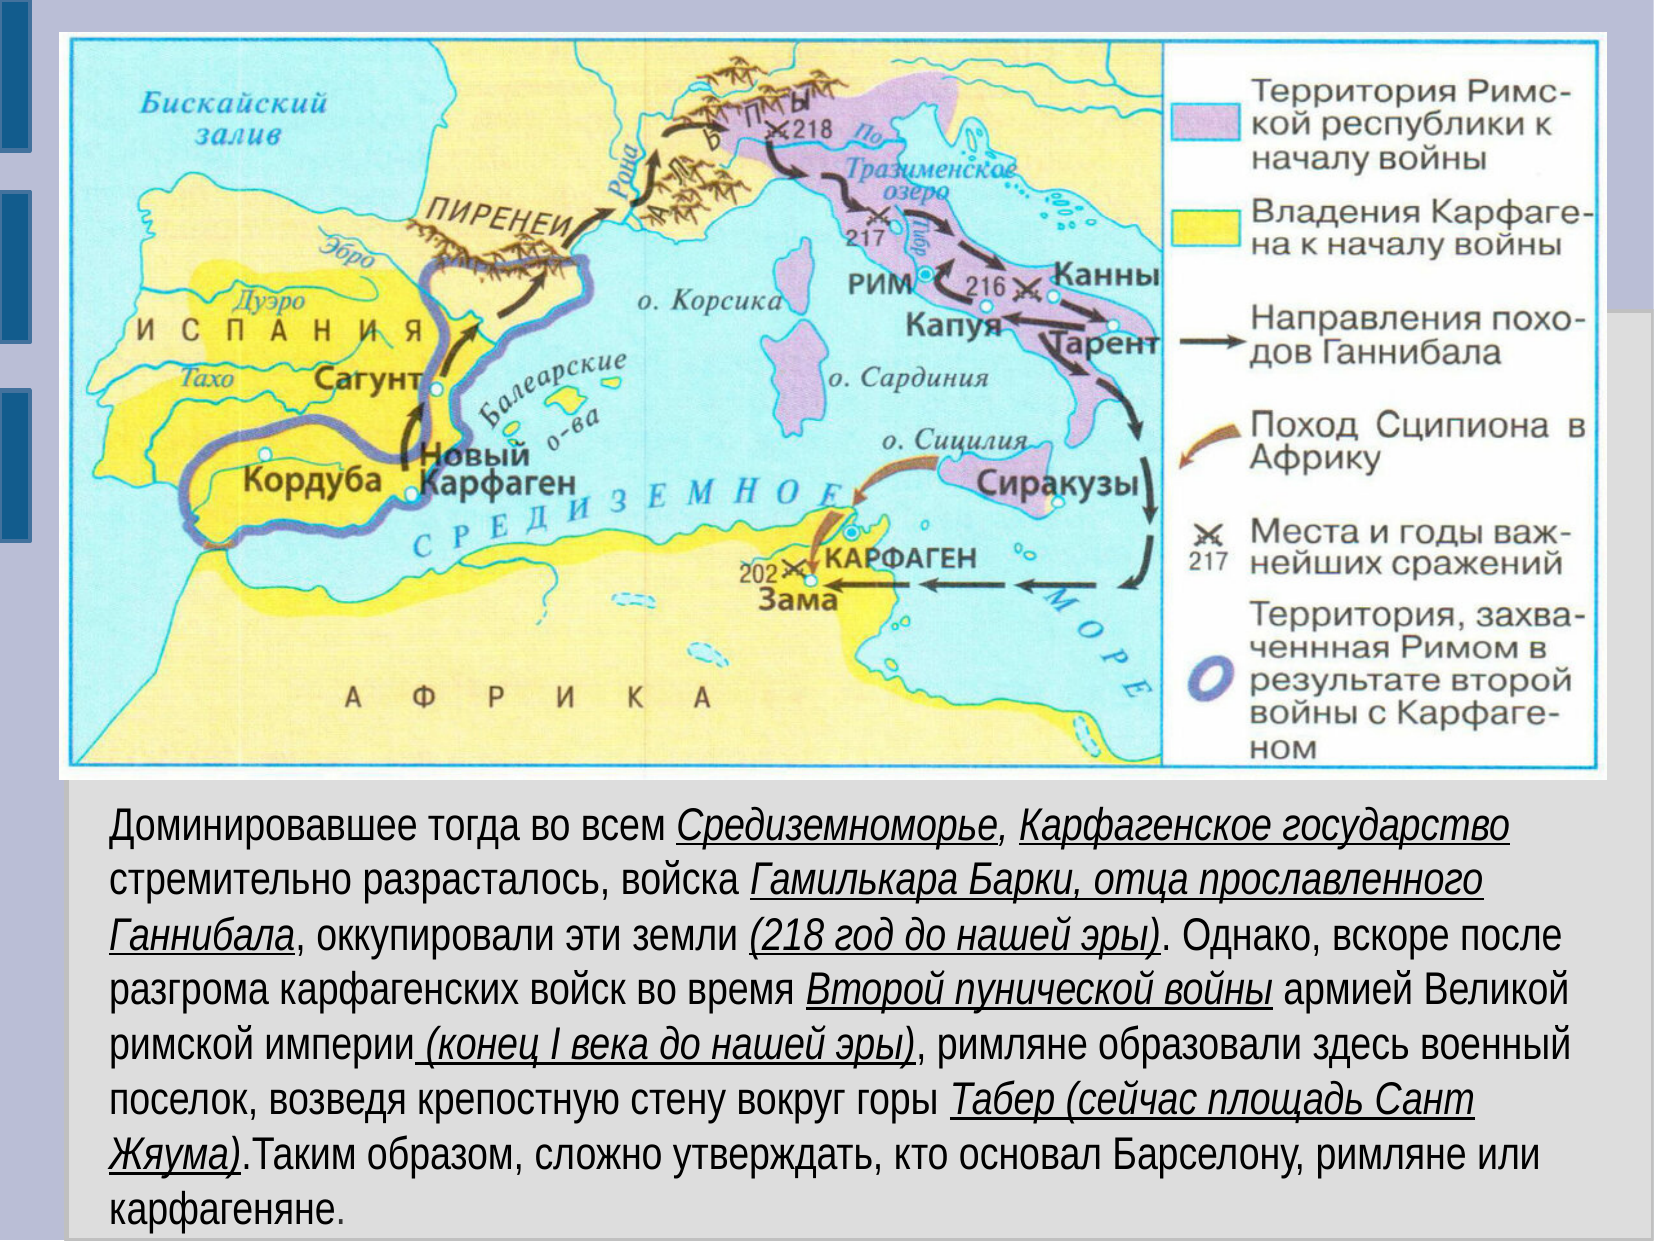

# Доминировавшее тогда во всем Средиземноморье, Карфагенское государство стремительно разрасталось, войска Гамилькара Барки, отца прославленного Ганнибала, оккупировали эти земли (218 год до нашей эры). Однако, вскоре после разгрома карфагенских войск во время Второй пунической войны армией Великой римской империи (конец I века до нашей эры), римляне образовали здесь военный поселок, возведя крепостную стену вокруг горы Табер (сейчас площадь Сант Жяума).Таким образом, сложно утверждать, кто основал Барселону, римляне или карфагеняне.